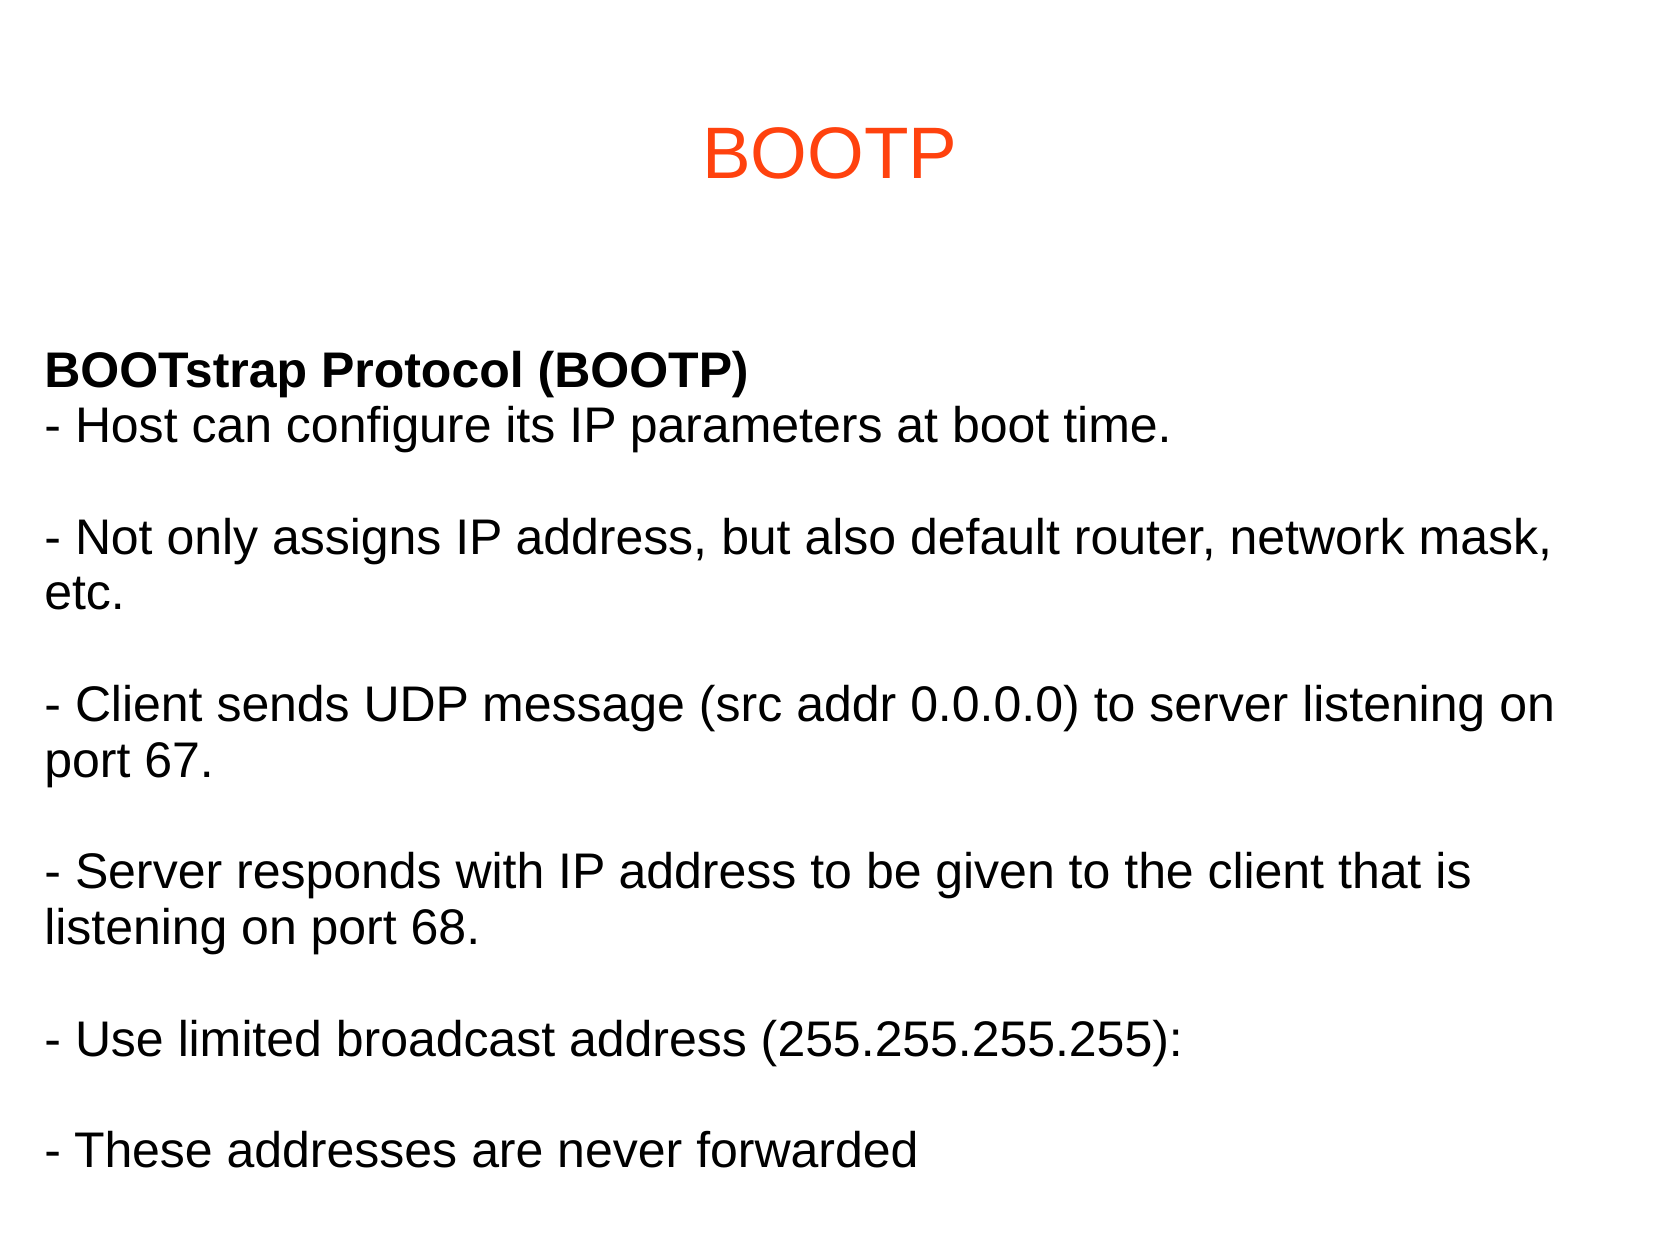

# BOOTP
BOOTstrap Protocol (BOOTP)
- Host can configure its IP parameters at boot time.
- Not only assigns IP address, but also default router, network mask, etc.
- Client sends UDP message (src addr 0.0.0.0) to server listening on port 67.
- Server responds with IP address to be given to the client that is listening on port 68.
- Use limited broadcast address (255.255.255.255):
- These addresses are never forwarded